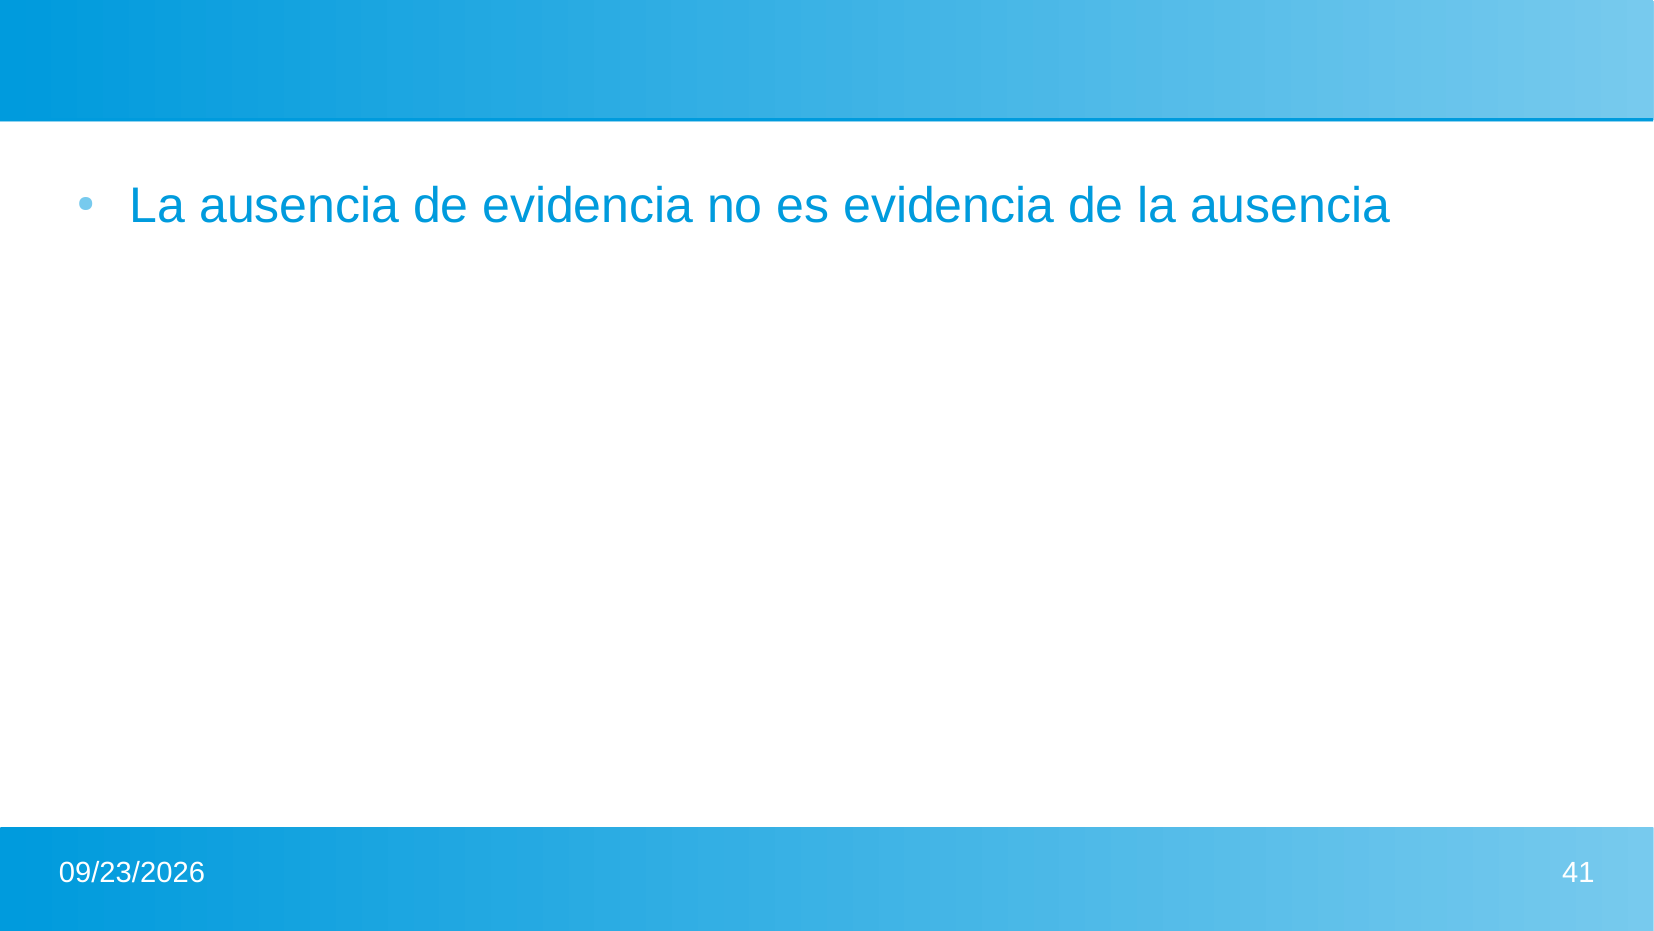

# La ausencia de evidencia no es evidencia de la ausencia
41